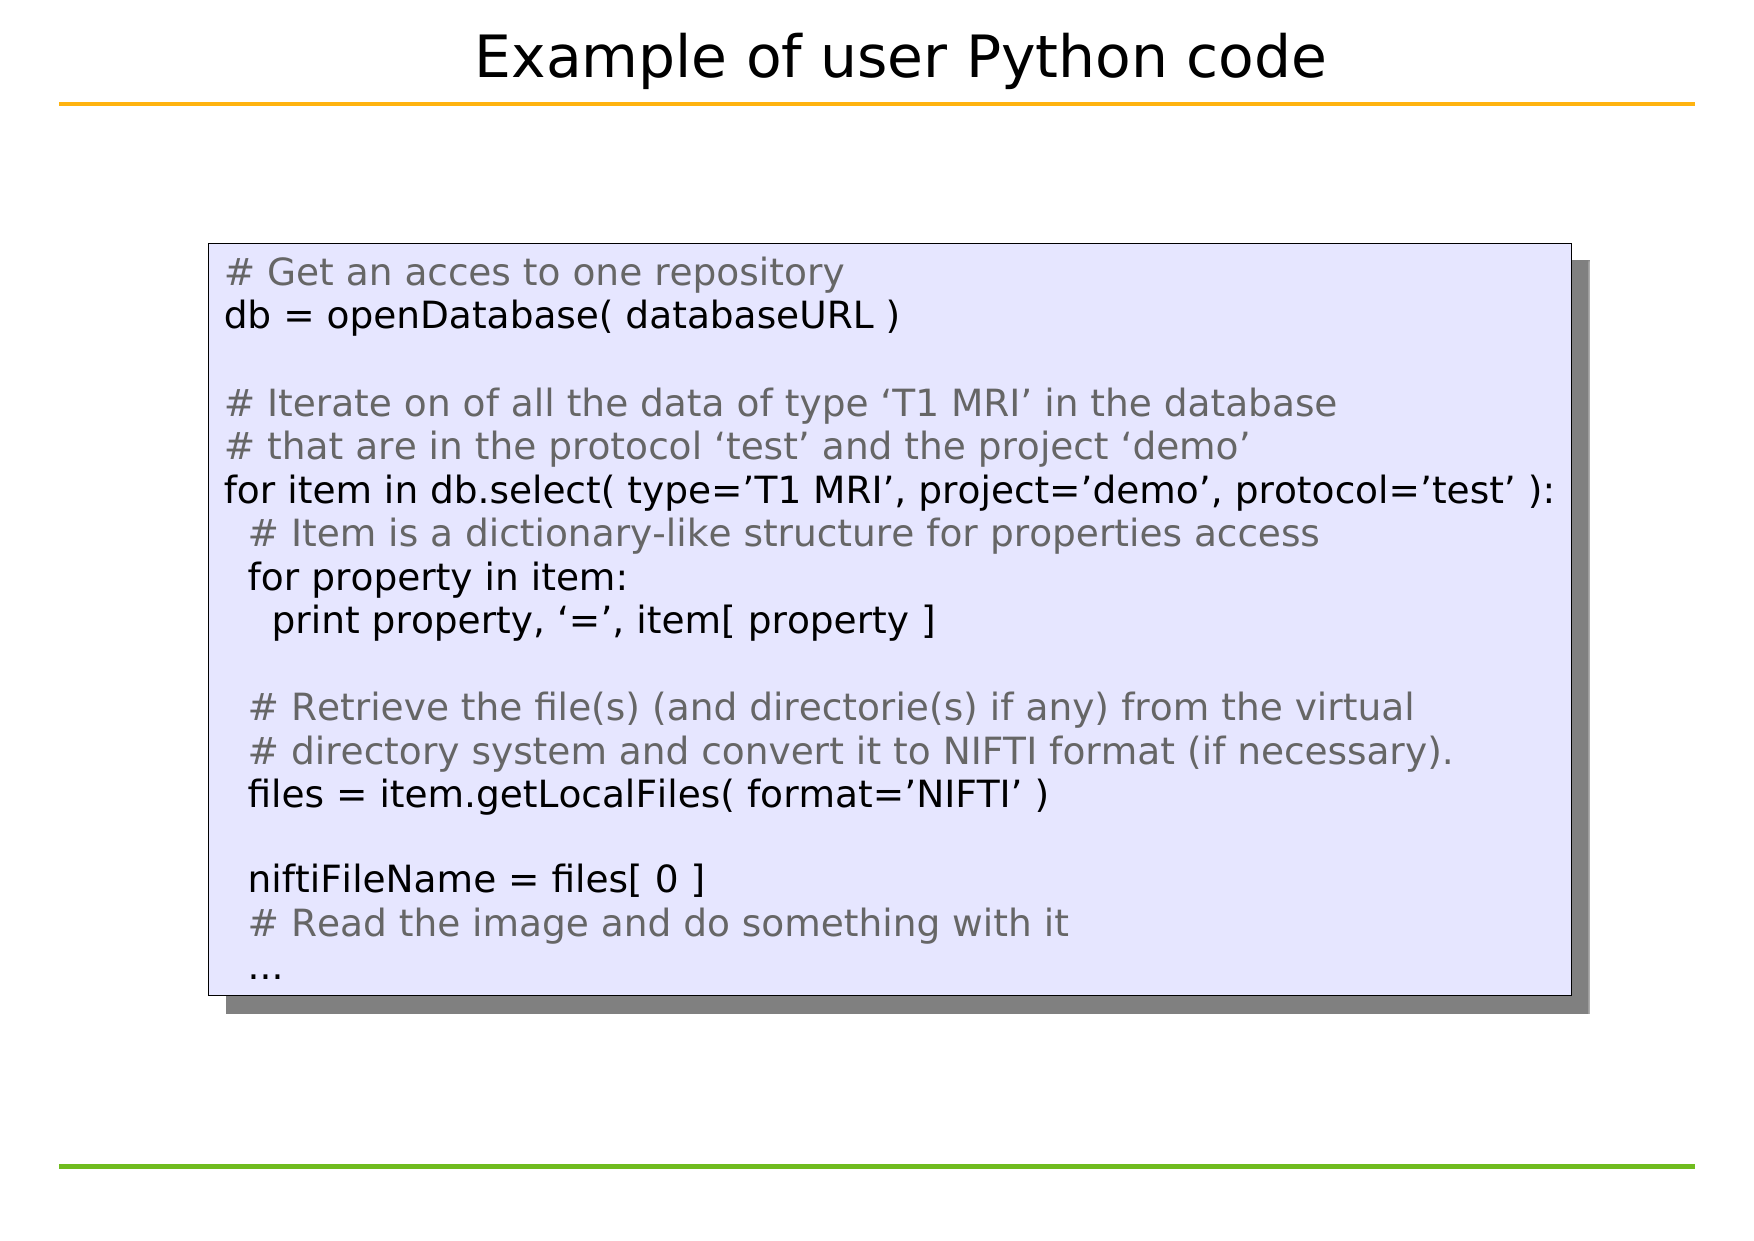

Example of user Python code
# Get an acces to one repository db = openDatabase( databaseURL ) # Iterate on of all the data of type ‘T1 MRI’ in the database # that are in the protocol ‘test’ and the project ‘demo’ for item in db.select( type=’T1 MRI’, project=’demo’, protocol=’test’ ): # Item is a dictionary-like structure for properties access for property in item: print property, ‘=’, item[ property ] # Retrieve the file(s) (and directorie(s) if any) from the virtual # directory system and convert it to NIFTI format (if necessary). files = item.getLocalFiles( format=’NIFTI’ )
 niftiFileName = files[ 0 ]
 # Read the image and do something with it
 ...